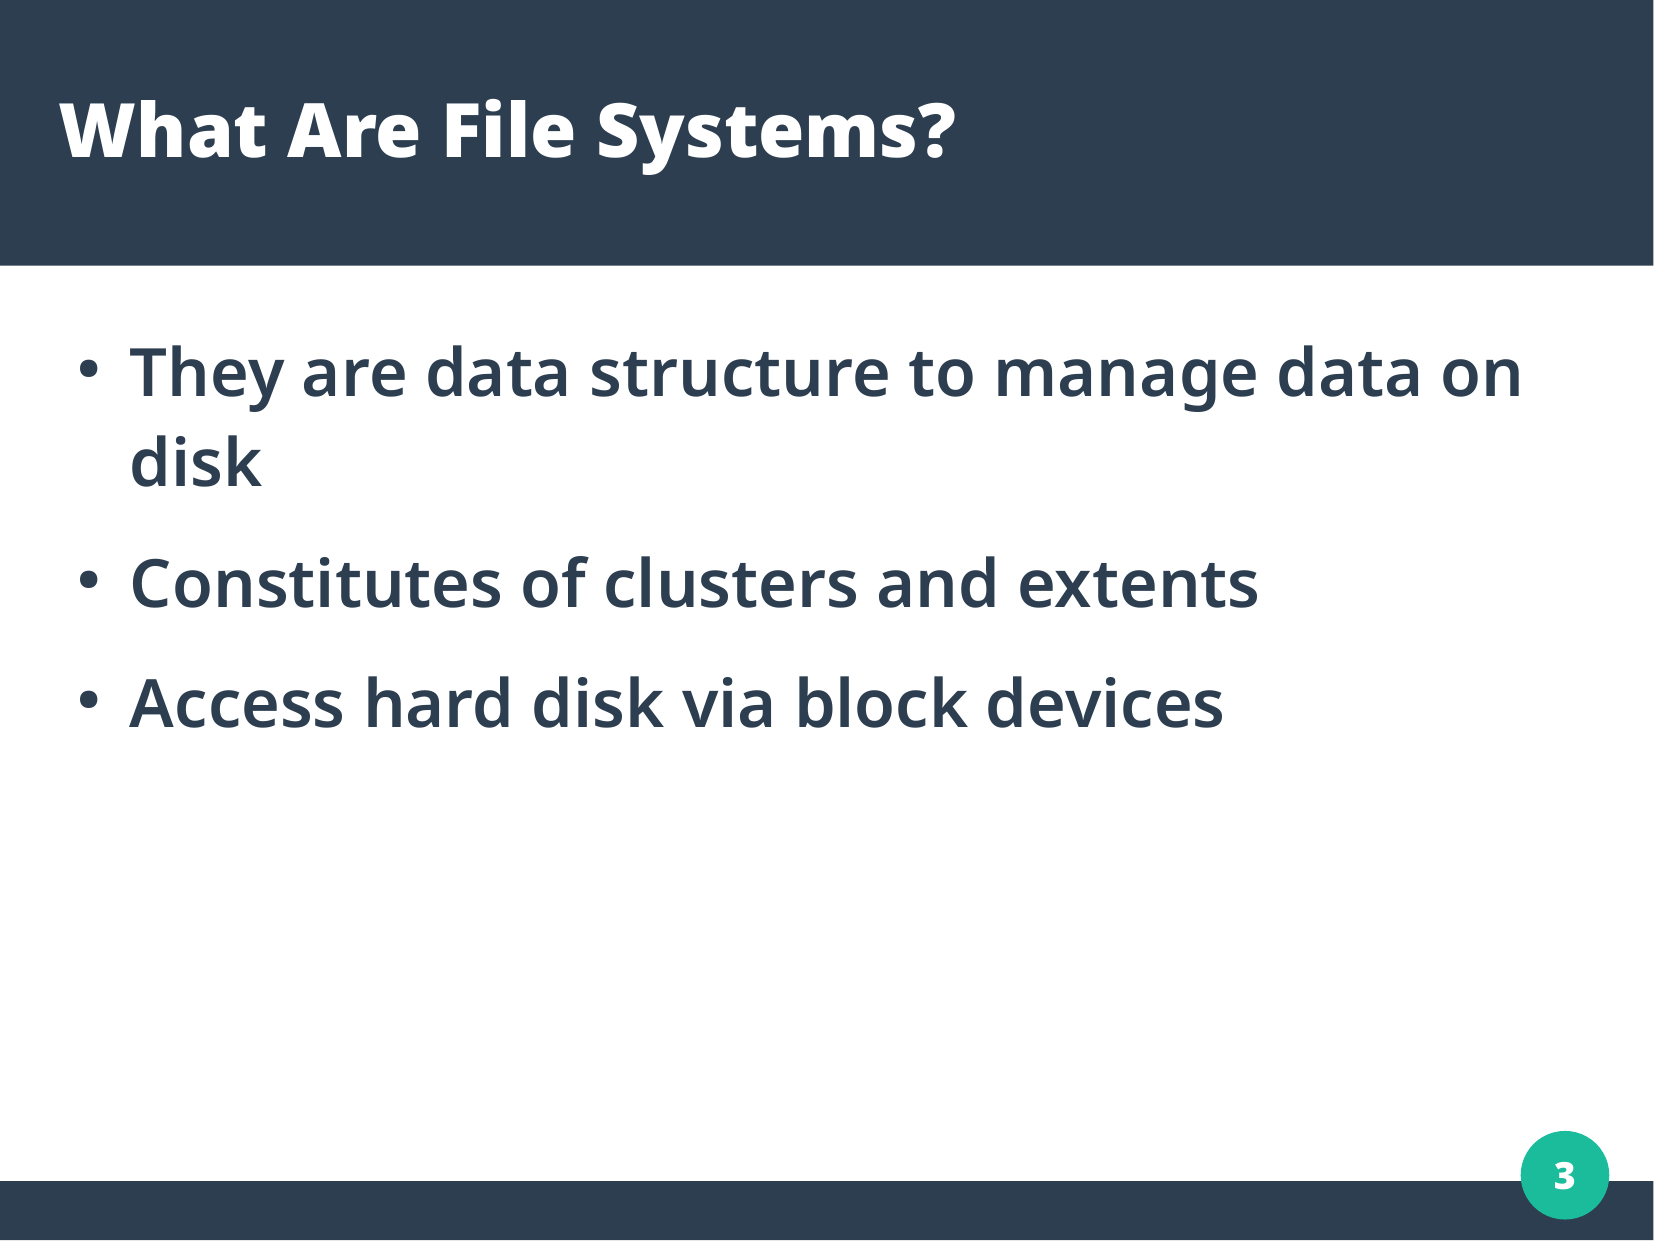

# What Are File Systems?
They are data structure to manage data on disk
Constitutes of clusters and extents
Access hard disk via block devices
3